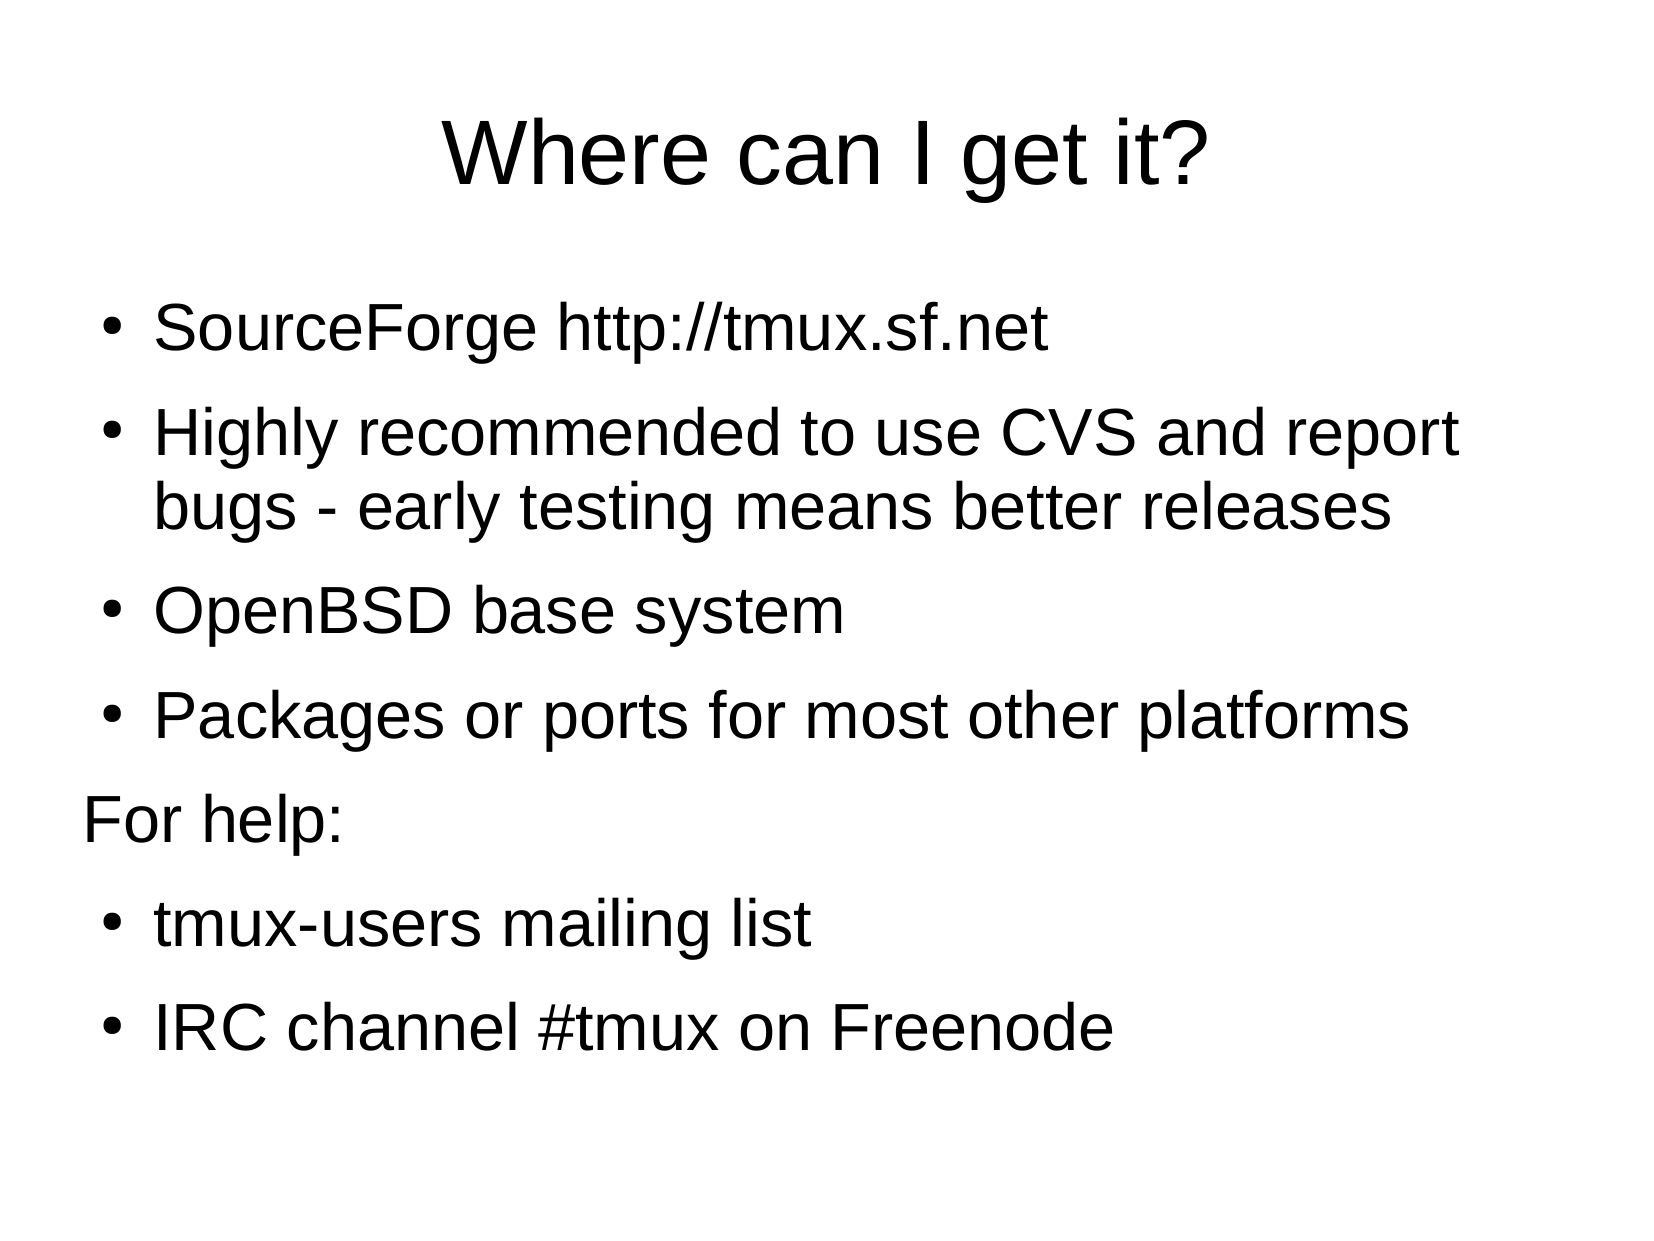

# Where can I get it?
SourceForge http://tmux.sf.net
Highly recommended to use CVS and report bugs - early testing means better releases
OpenBSD base system
Packages or ports for most other platforms
For help:
tmux-users mailing list
IRC channel #tmux on Freenode